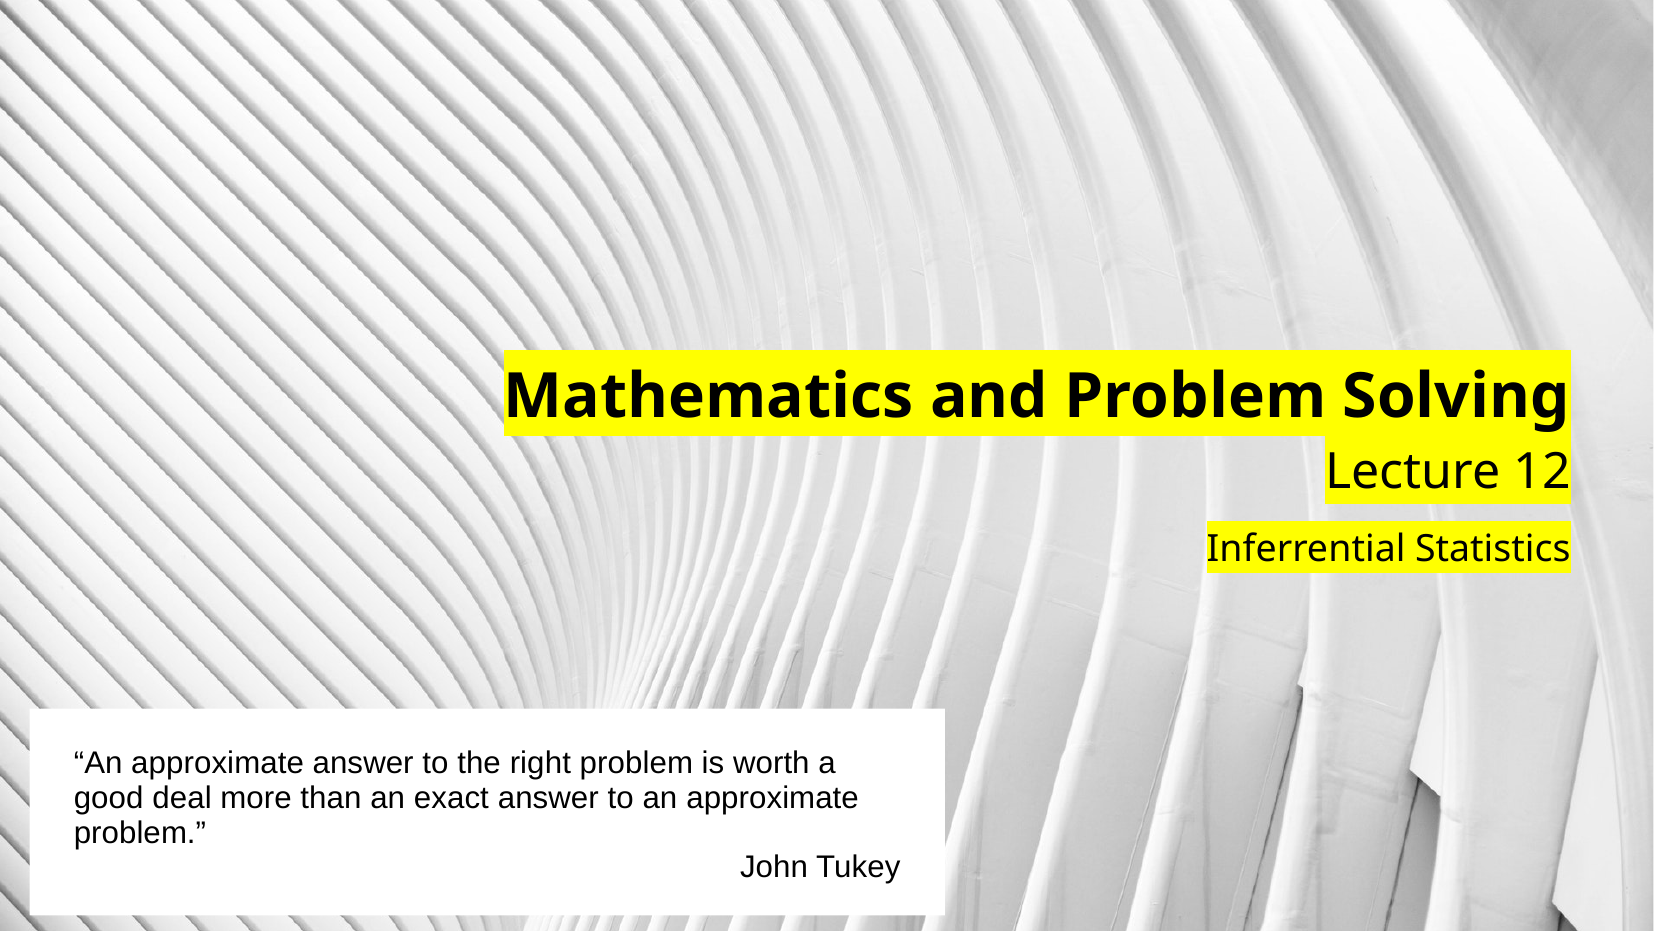

#
Mathematics and Problem Solving
Lecture 12
Inferrential Statistics
“An approximate answer to the right problem is worth a good deal more than an exact answer to an approximate problem.”
John Tukey